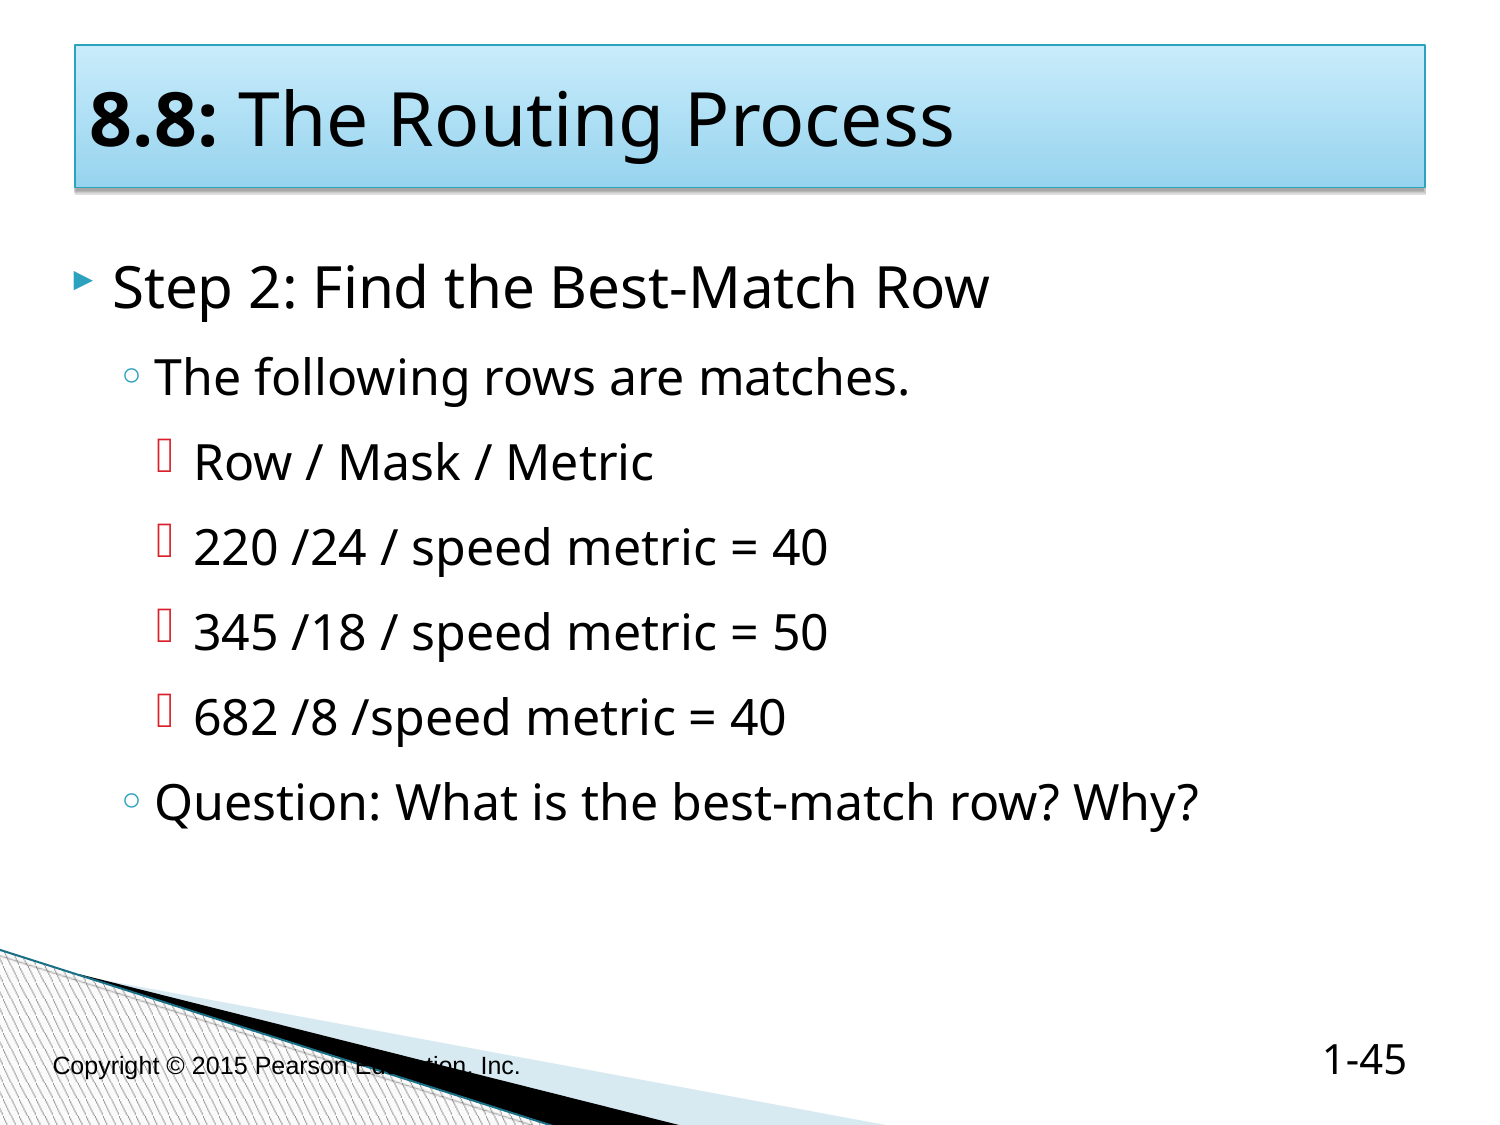

8.8: The Routing Process
# Step 2: Find the Best-Match Row
The following rows are matches.
Row / Mask / Metric
220 /24 / speed metric = 40
345 /18 / speed metric = 50
682 /8 /speed metric = 40
Question: What is the best-match row? Why?
Copyright © 2015 Pearson Education, Inc.